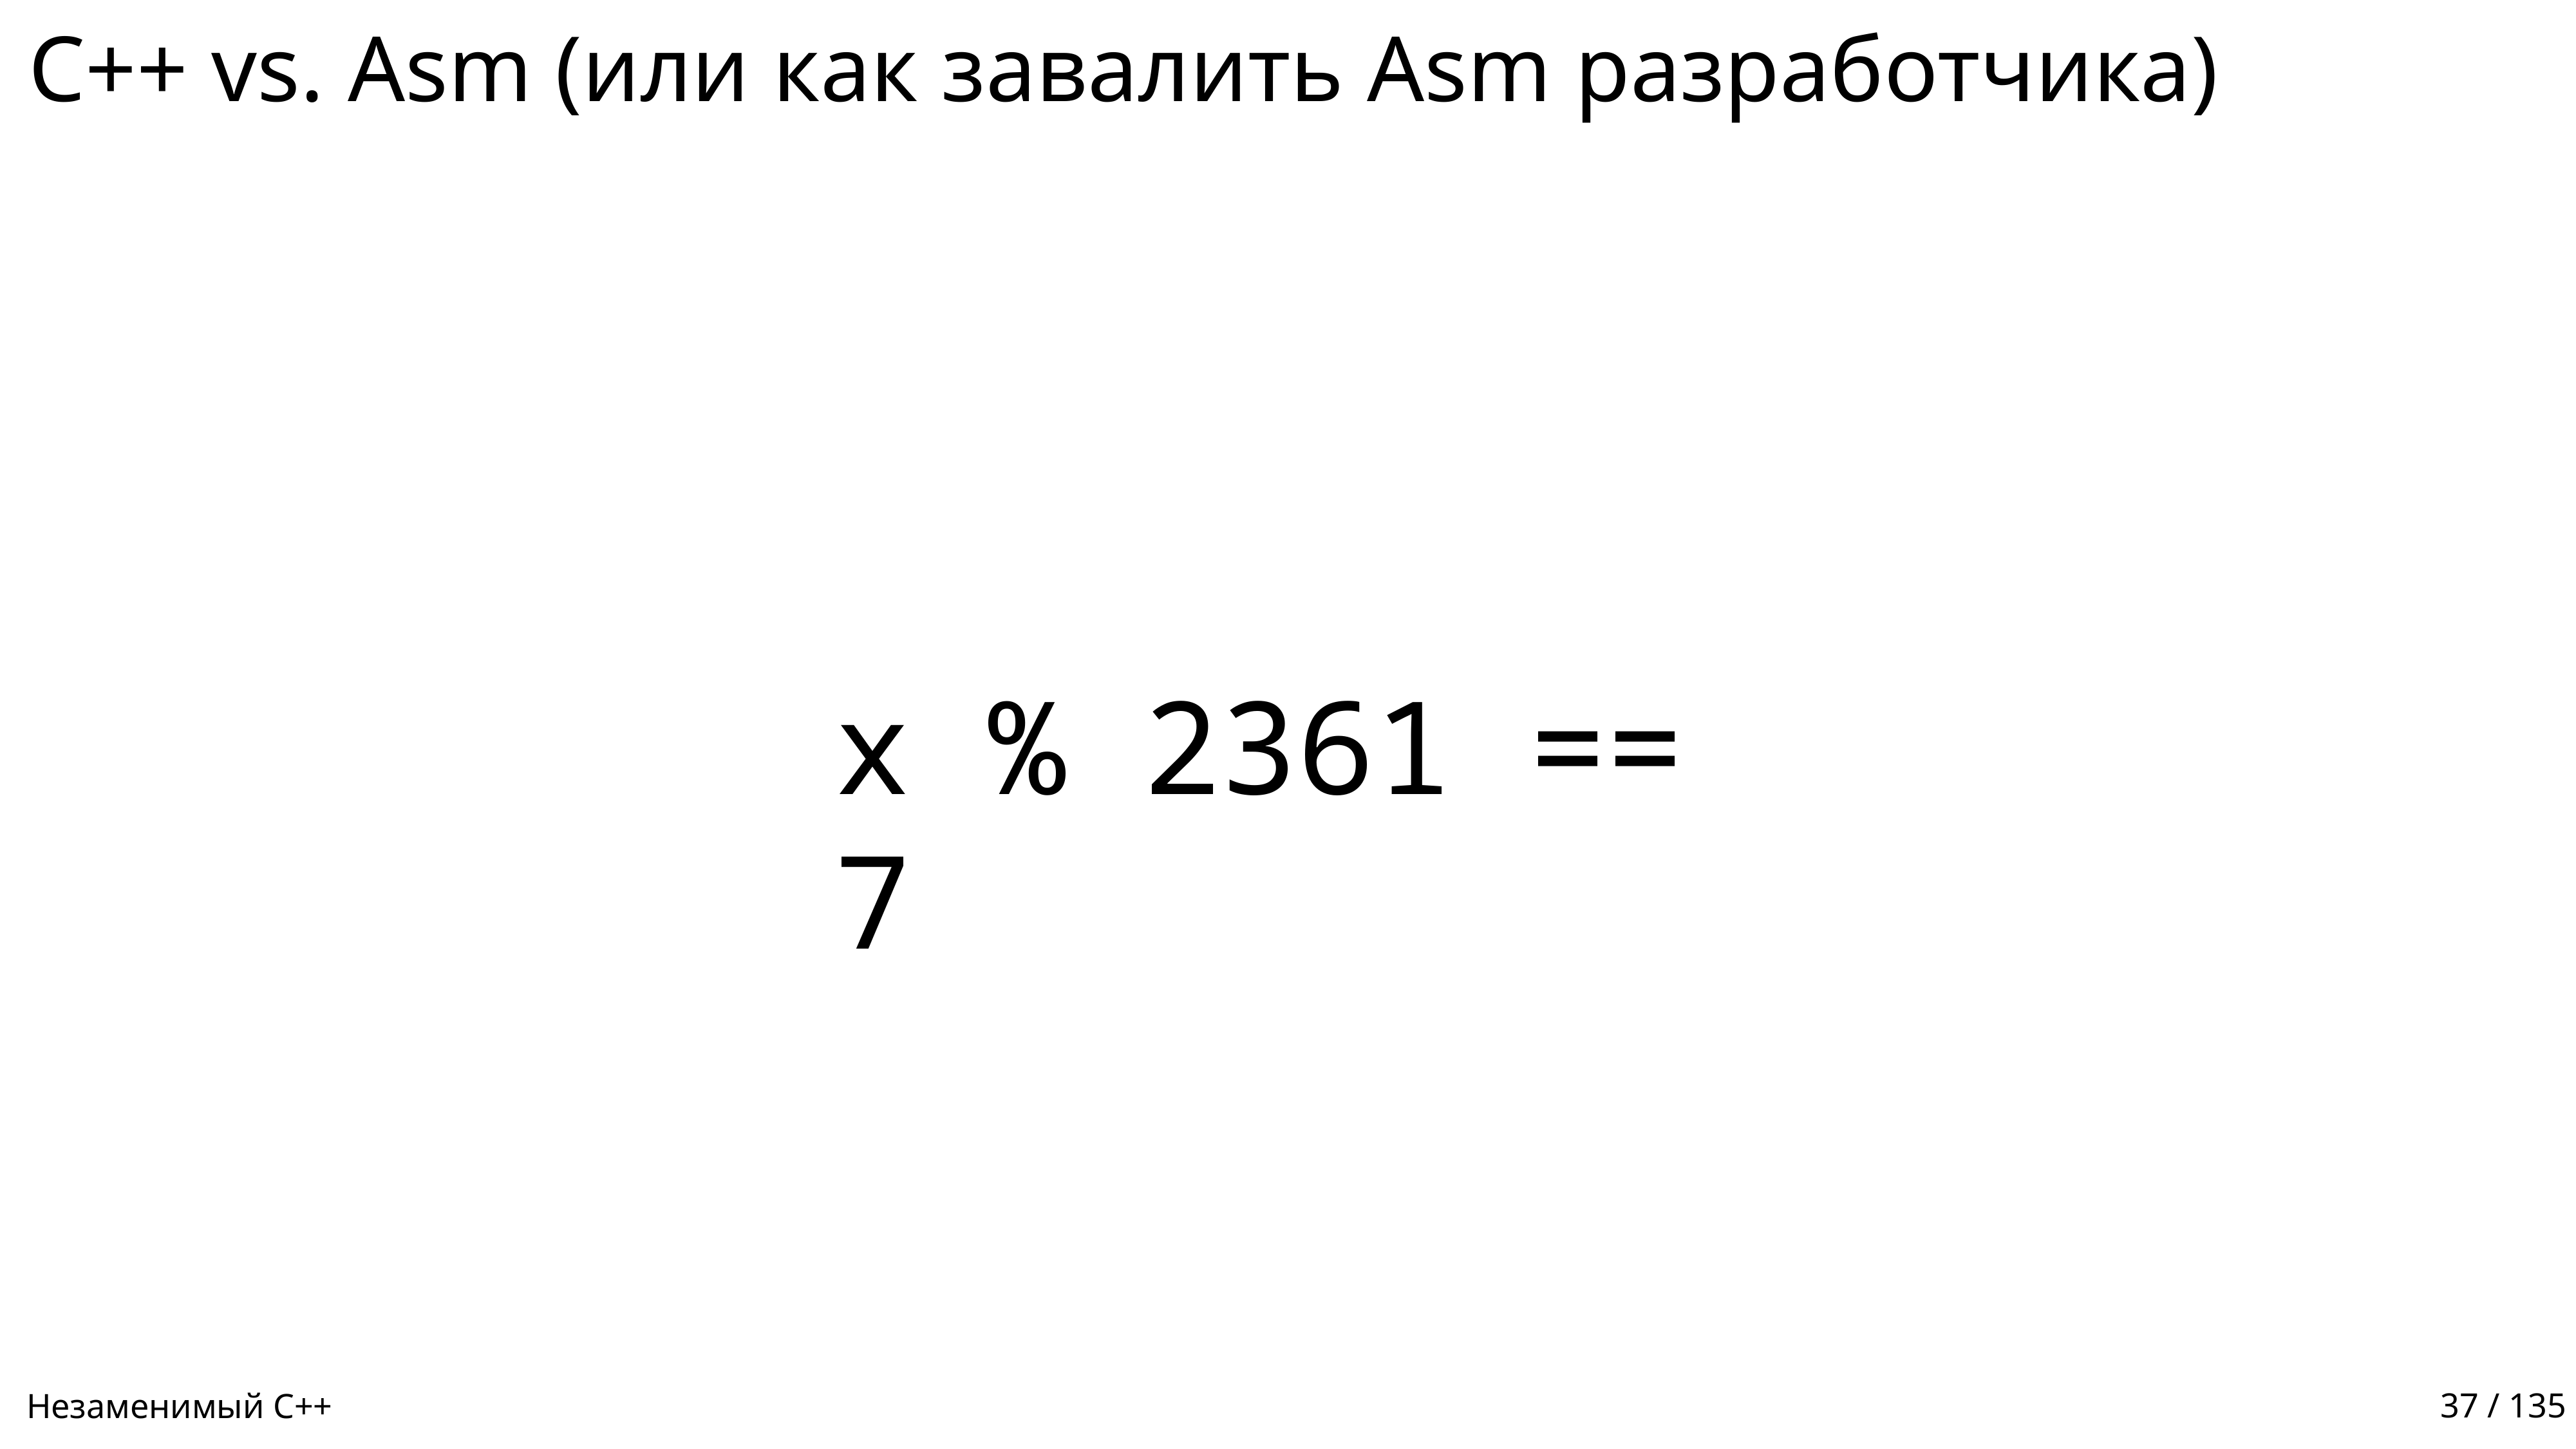

# C++ vs. Asm (или как завалить Asm разработчика)
x % 2361 == 7
Незаменимый C++